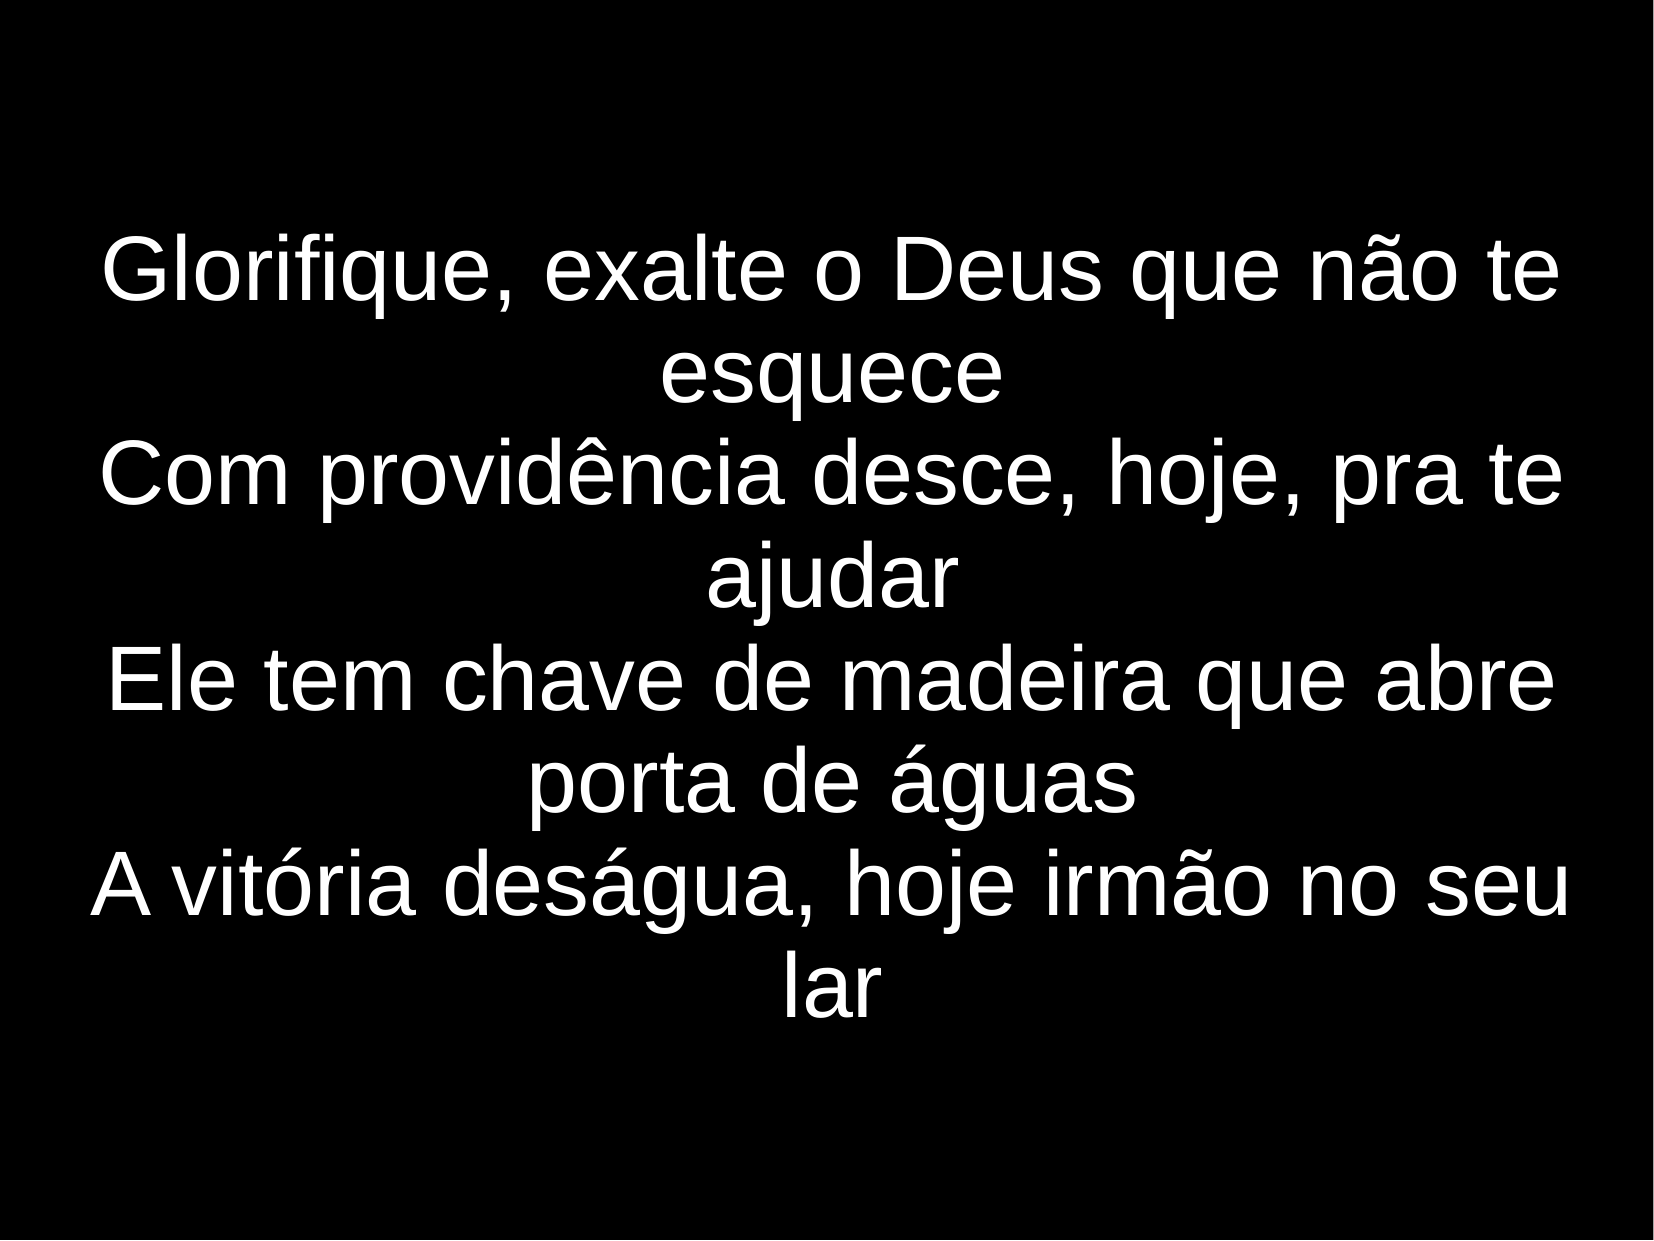

# Glorifique, exalte o Deus que não te esquece
Com providência desce, hoje, pra te ajudar
Ele tem chave de madeira que abre porta de águas
A vitória deságua, hoje irmão no seu lar